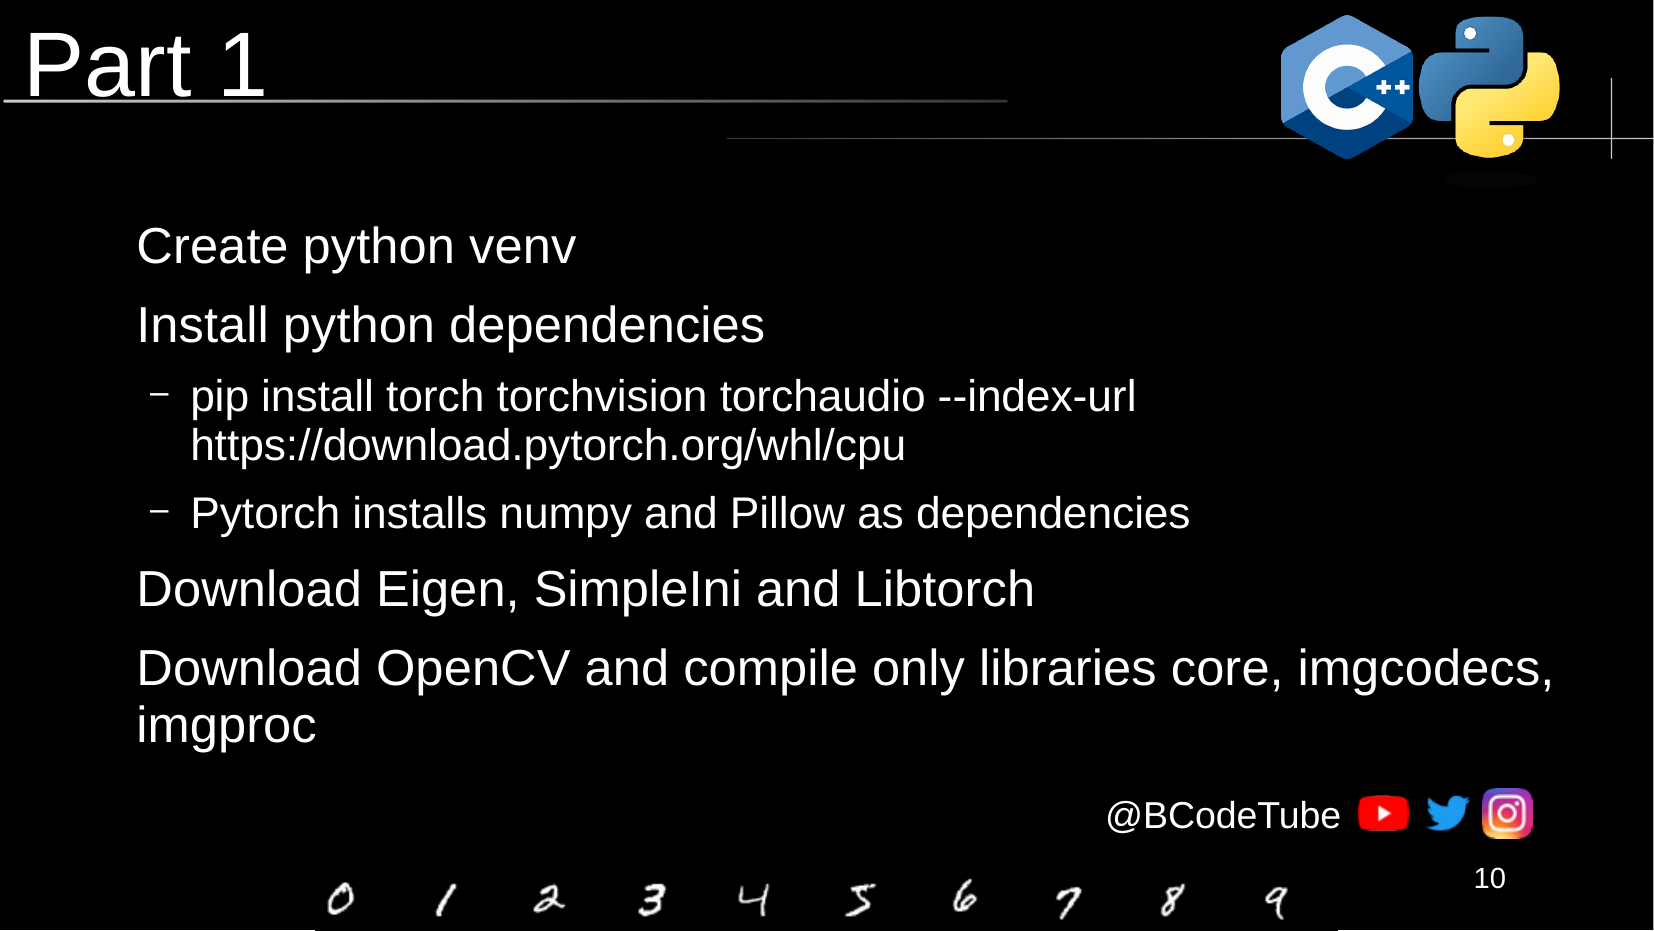

# Part 1
Create python venv
Install python dependencies
pip install torch torchvision torchaudio --index-url https://download.pytorch.org/whl/cpu
Pytorch installs numpy and Pillow as dependencies
Download Eigen, SimpleIni and Libtorch
Download OpenCV and compile only libraries core, imgcodecs, imgproc
10